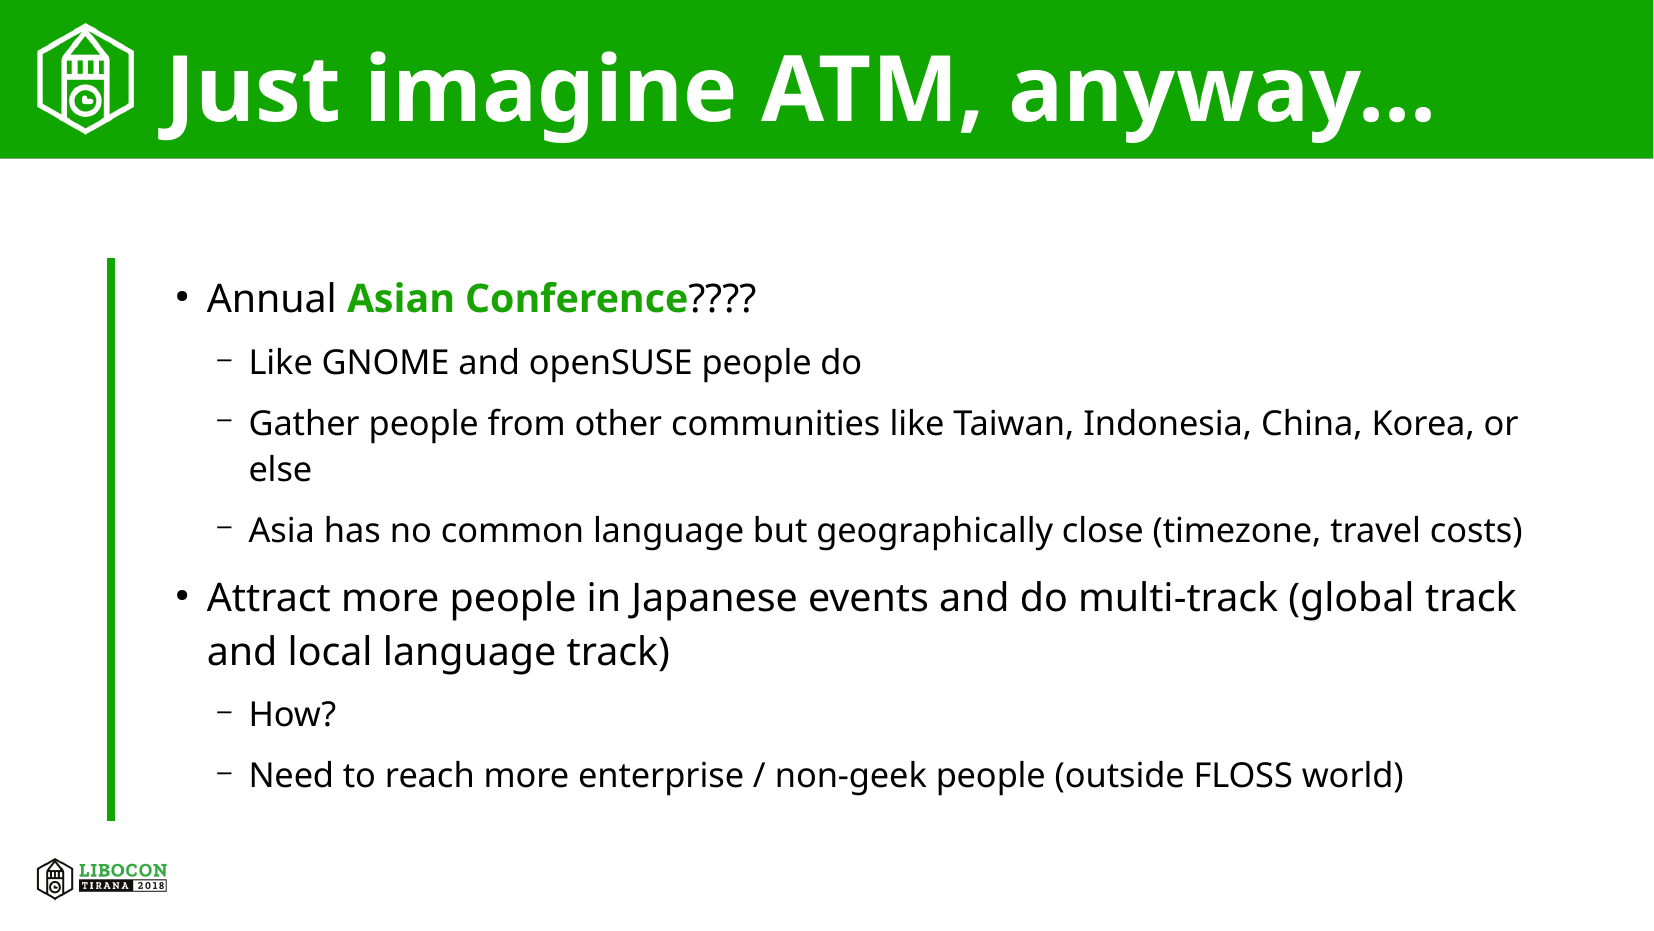

# Just imagine ATM, anyway...
Annual Asian Conference????
Like GNOME and openSUSE people do
Gather people from other communities like Taiwan, Indonesia, China, Korea, or else
Asia has no common language but geographically close (timezone, travel costs)
Attract more people in Japanese events and do multi-track (global track and local language track)
How?
Need to reach more enterprise / non-geek people (outside FLOSS world)